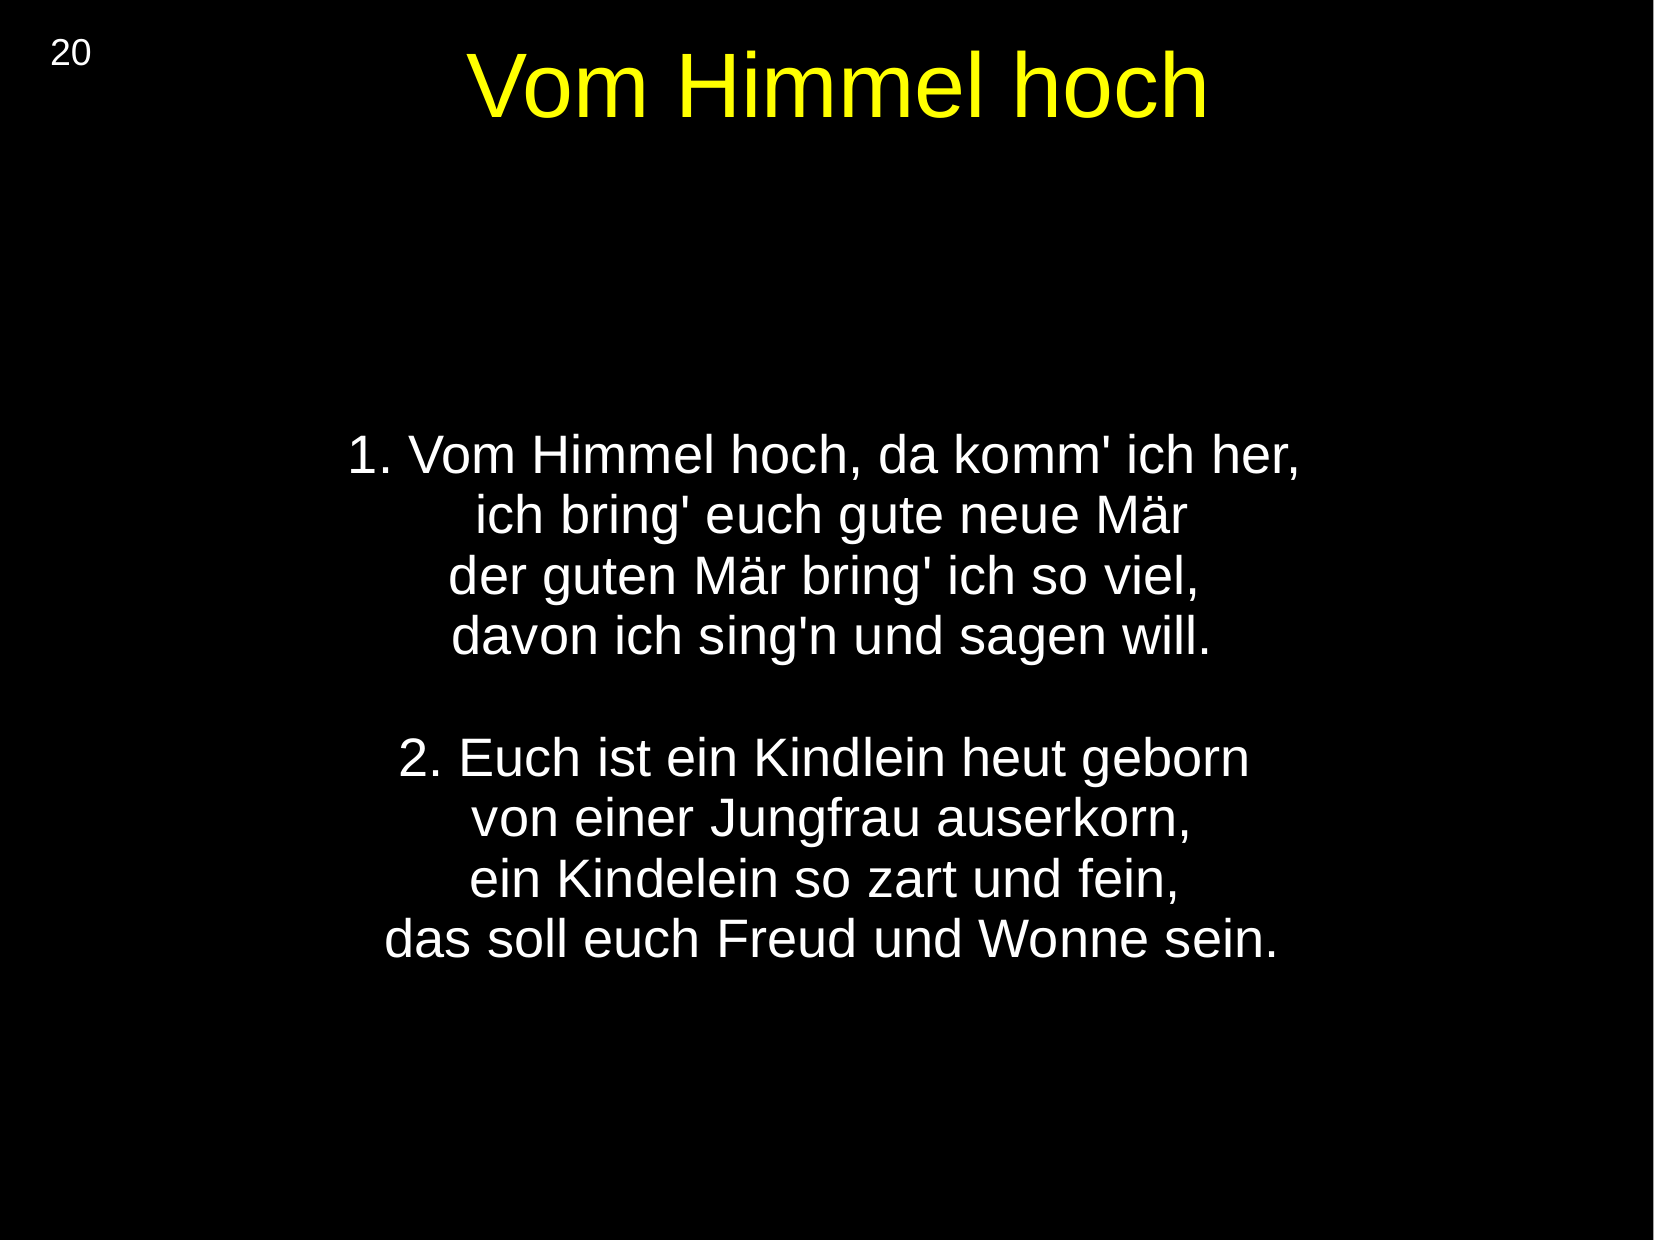

# Vom Himmel hoch
20
1. Vom Himmel hoch, da komm' ich her,
ich bring' euch gute neue Mär
der guten Mär bring' ich so viel,
davon ich sing'n und sagen will.
2. Euch ist ein Kindlein heut geborn
von einer Jungfrau auserkorn,
ein Kindelein so zart und fein,
das soll euch Freud und Wonne sein.